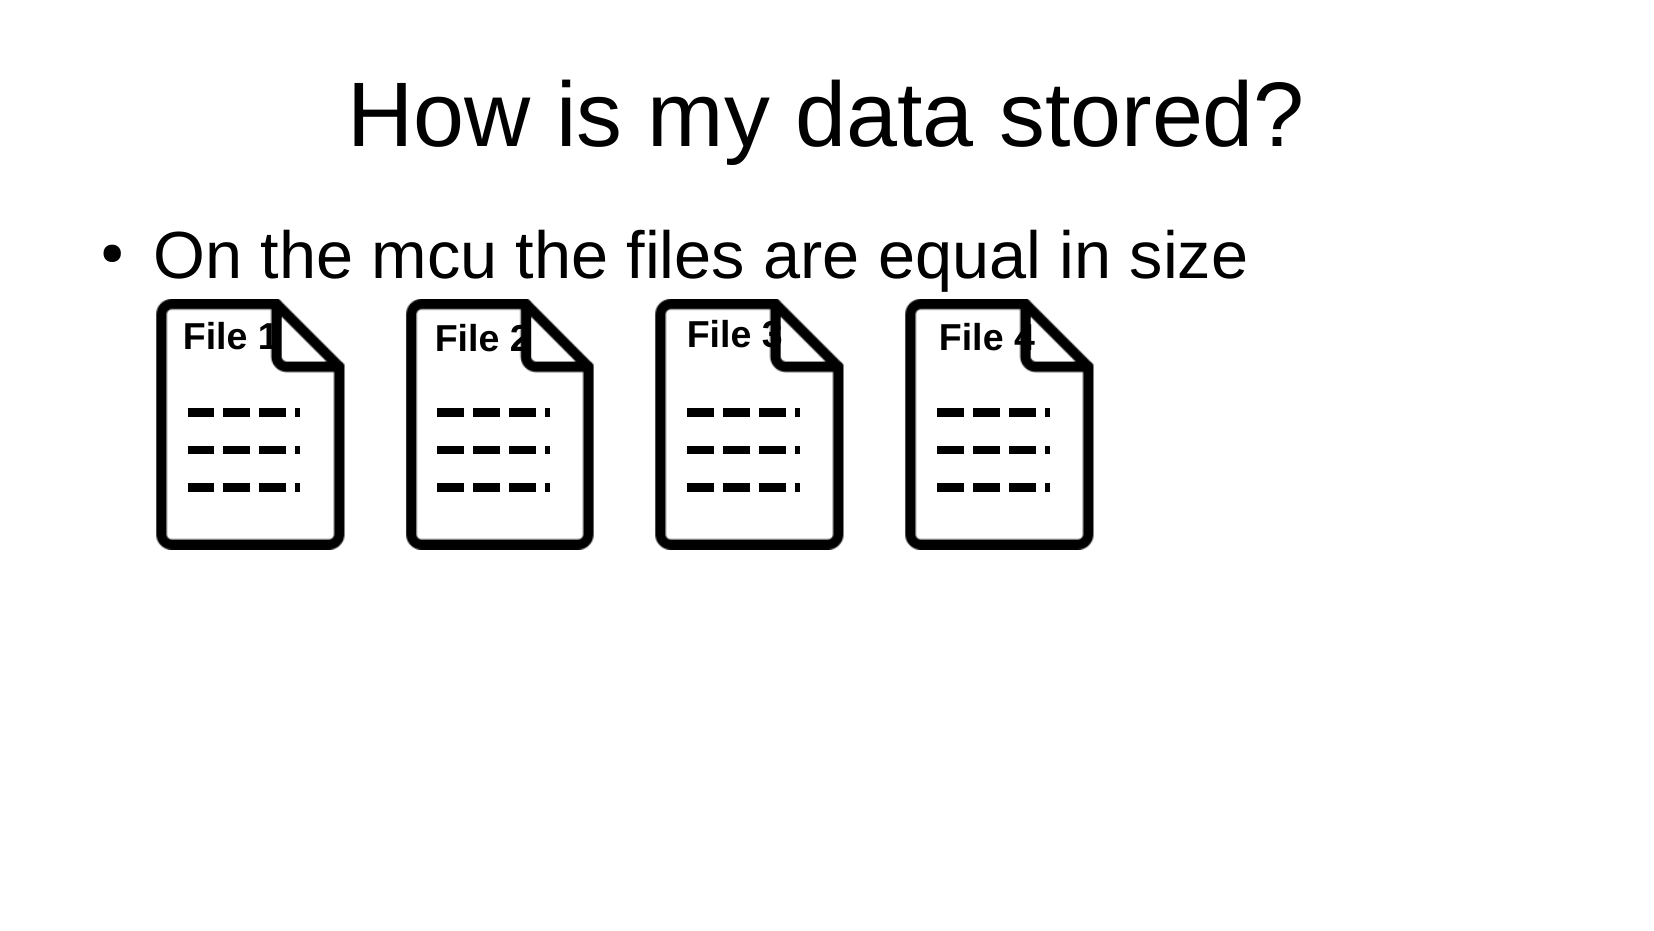

# How is my data stored?
On the mcu the files are equal in size
File 3
File 1
File 4
File 2